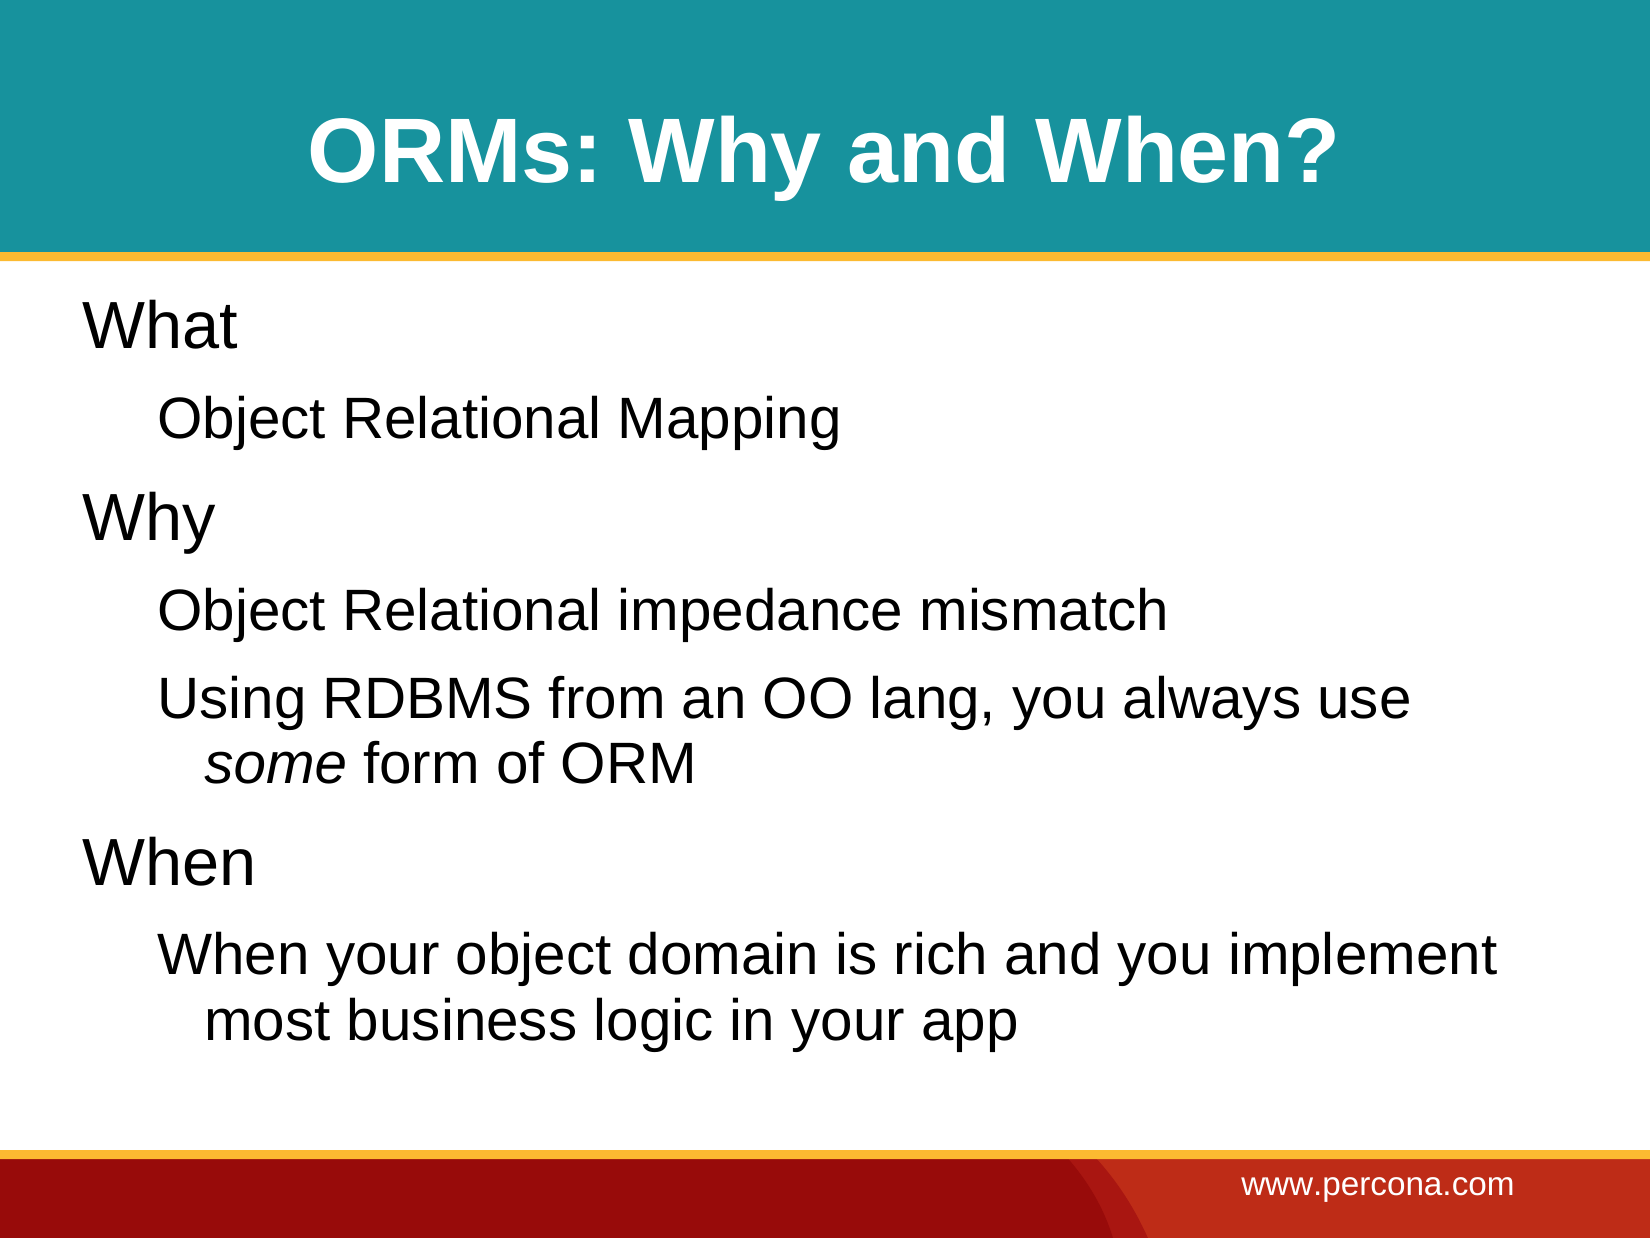

# ORMs: Why and When?
What
Object Relational Mapping
Why
Object Relational impedance mismatch
Using RDBMS from an OO lang, you always use some form of ORM
When
When your object domain is rich and you implement most business logic in your app
www.percona.com